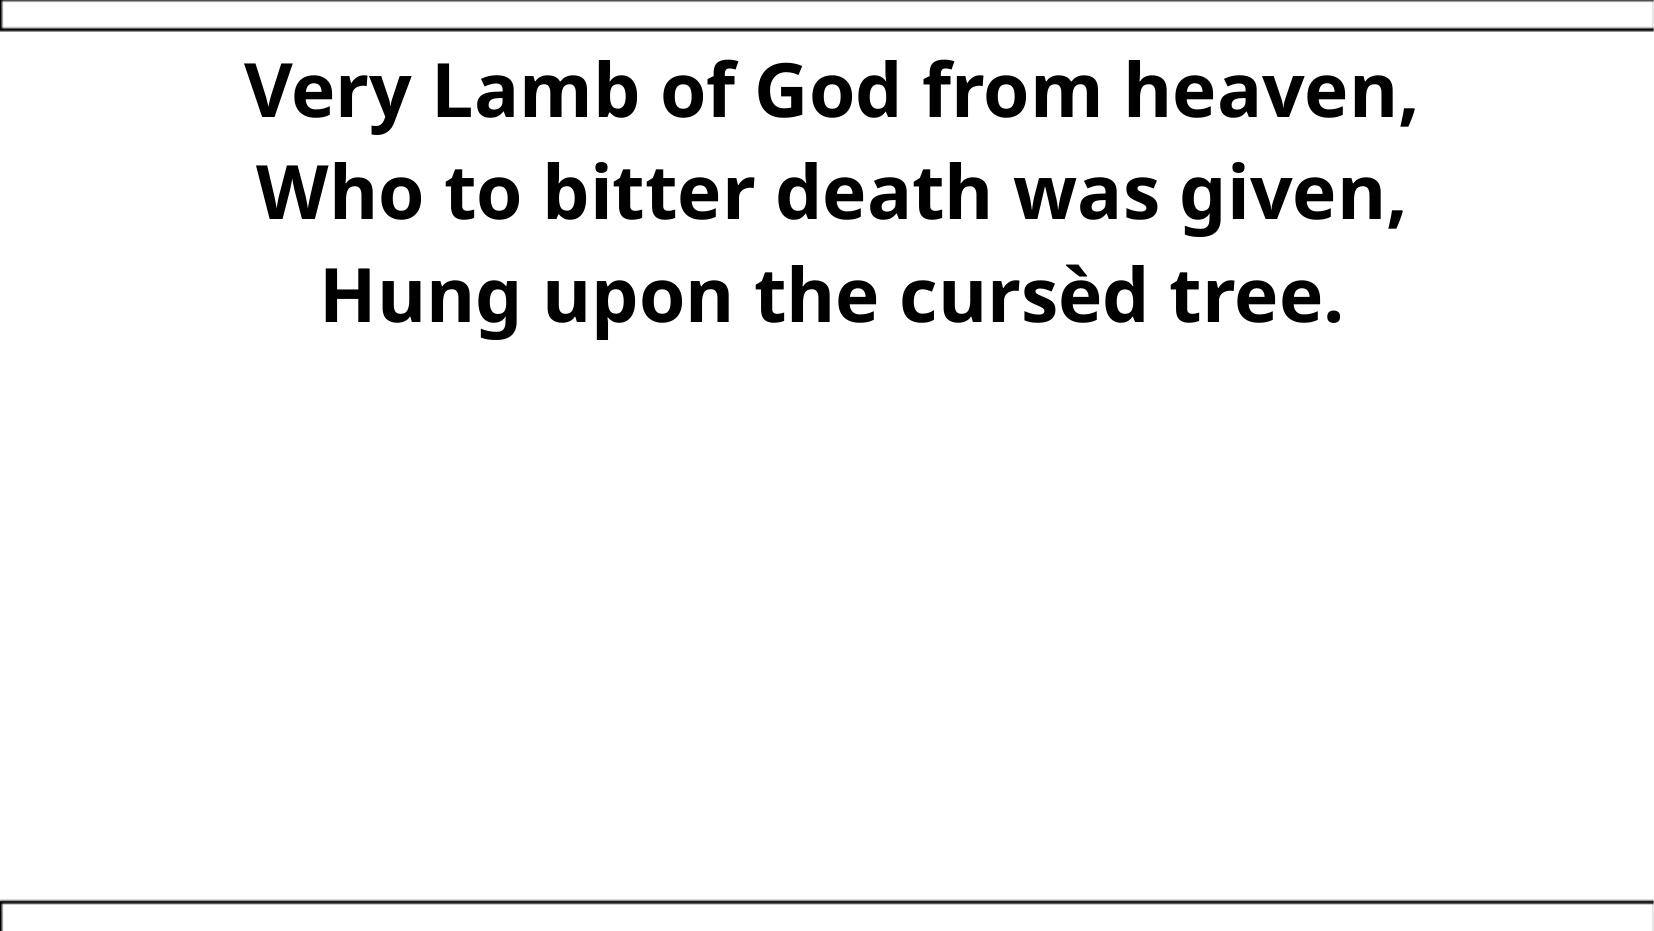

Very Lamb of God from heaven,
Who to bitter death was given,
Hung upon the cursèd tree.